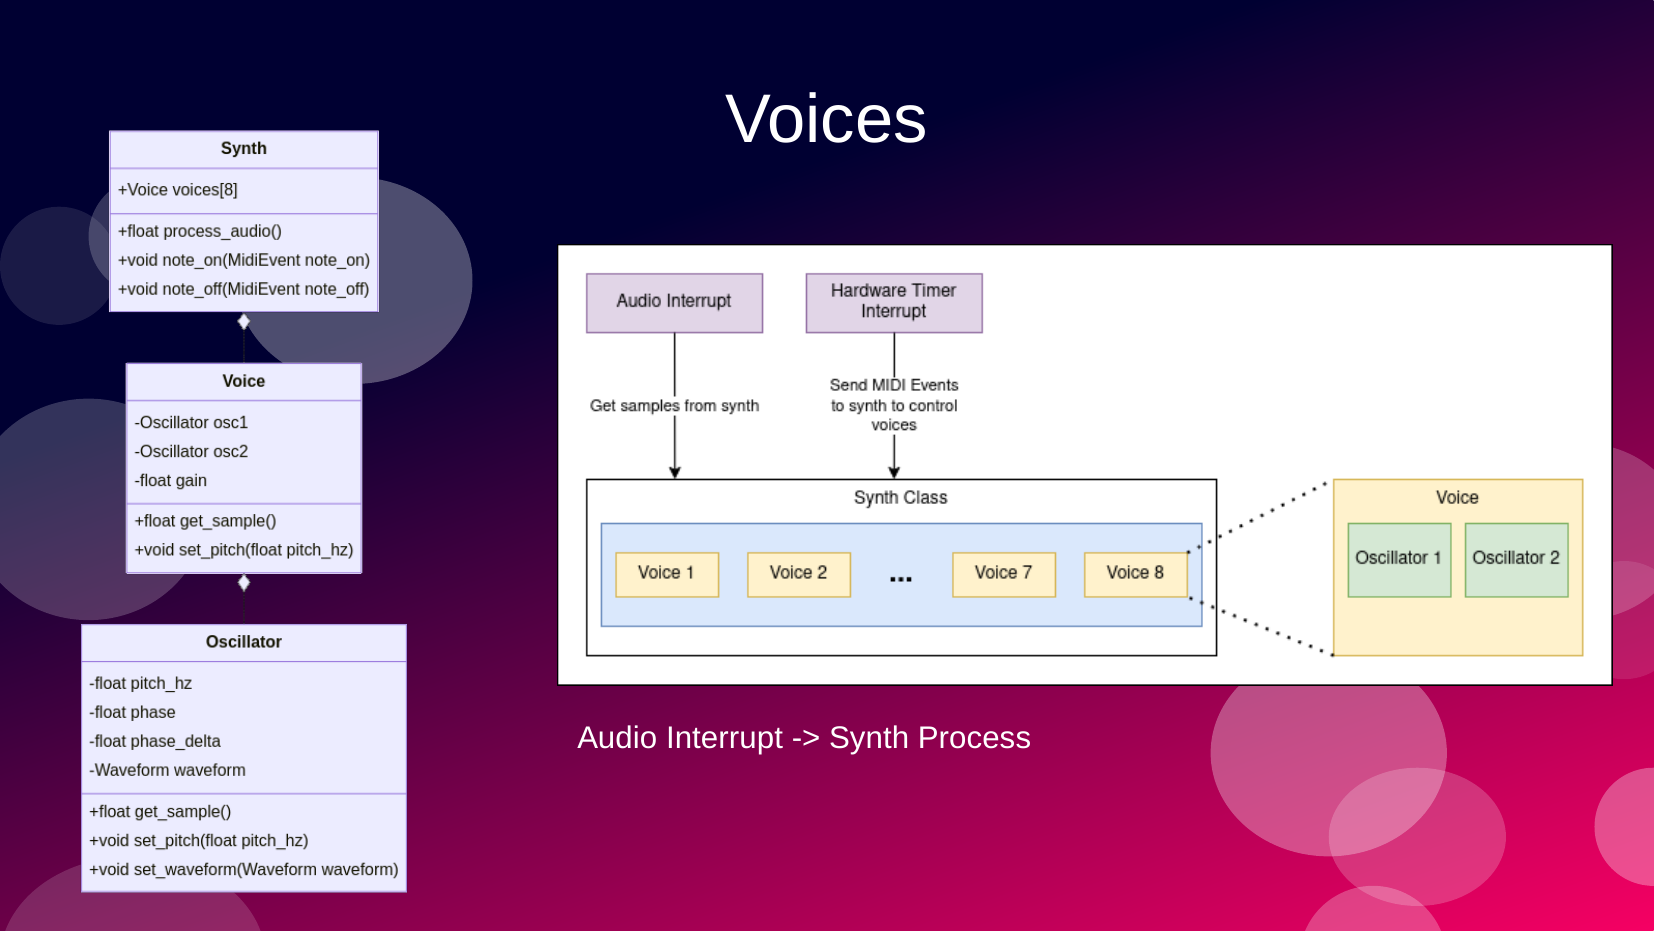

# Voices
Audio Interrupt -> Synth Process